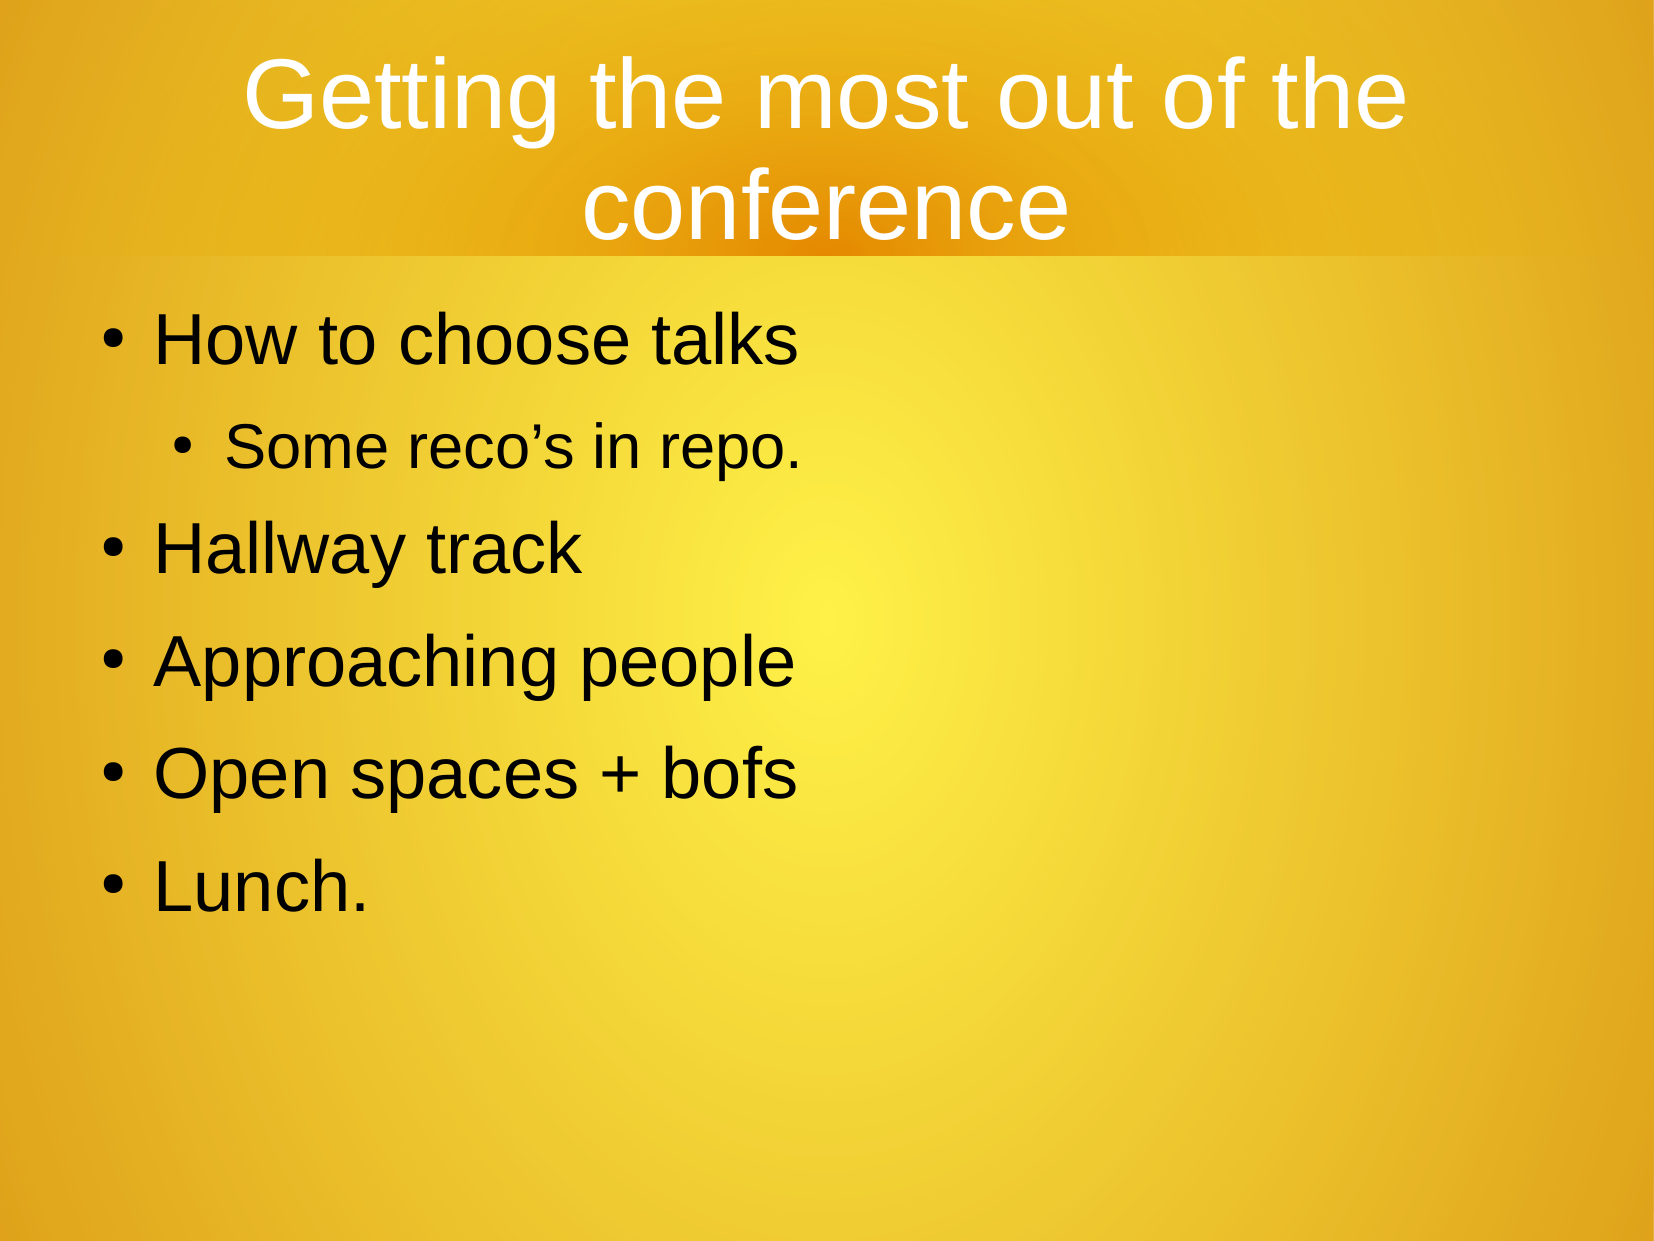

# Getting the most out of the conference
How to choose talks
Some reco’s in repo.
Hallway track
Approaching people
Open spaces + bofs
Lunch.